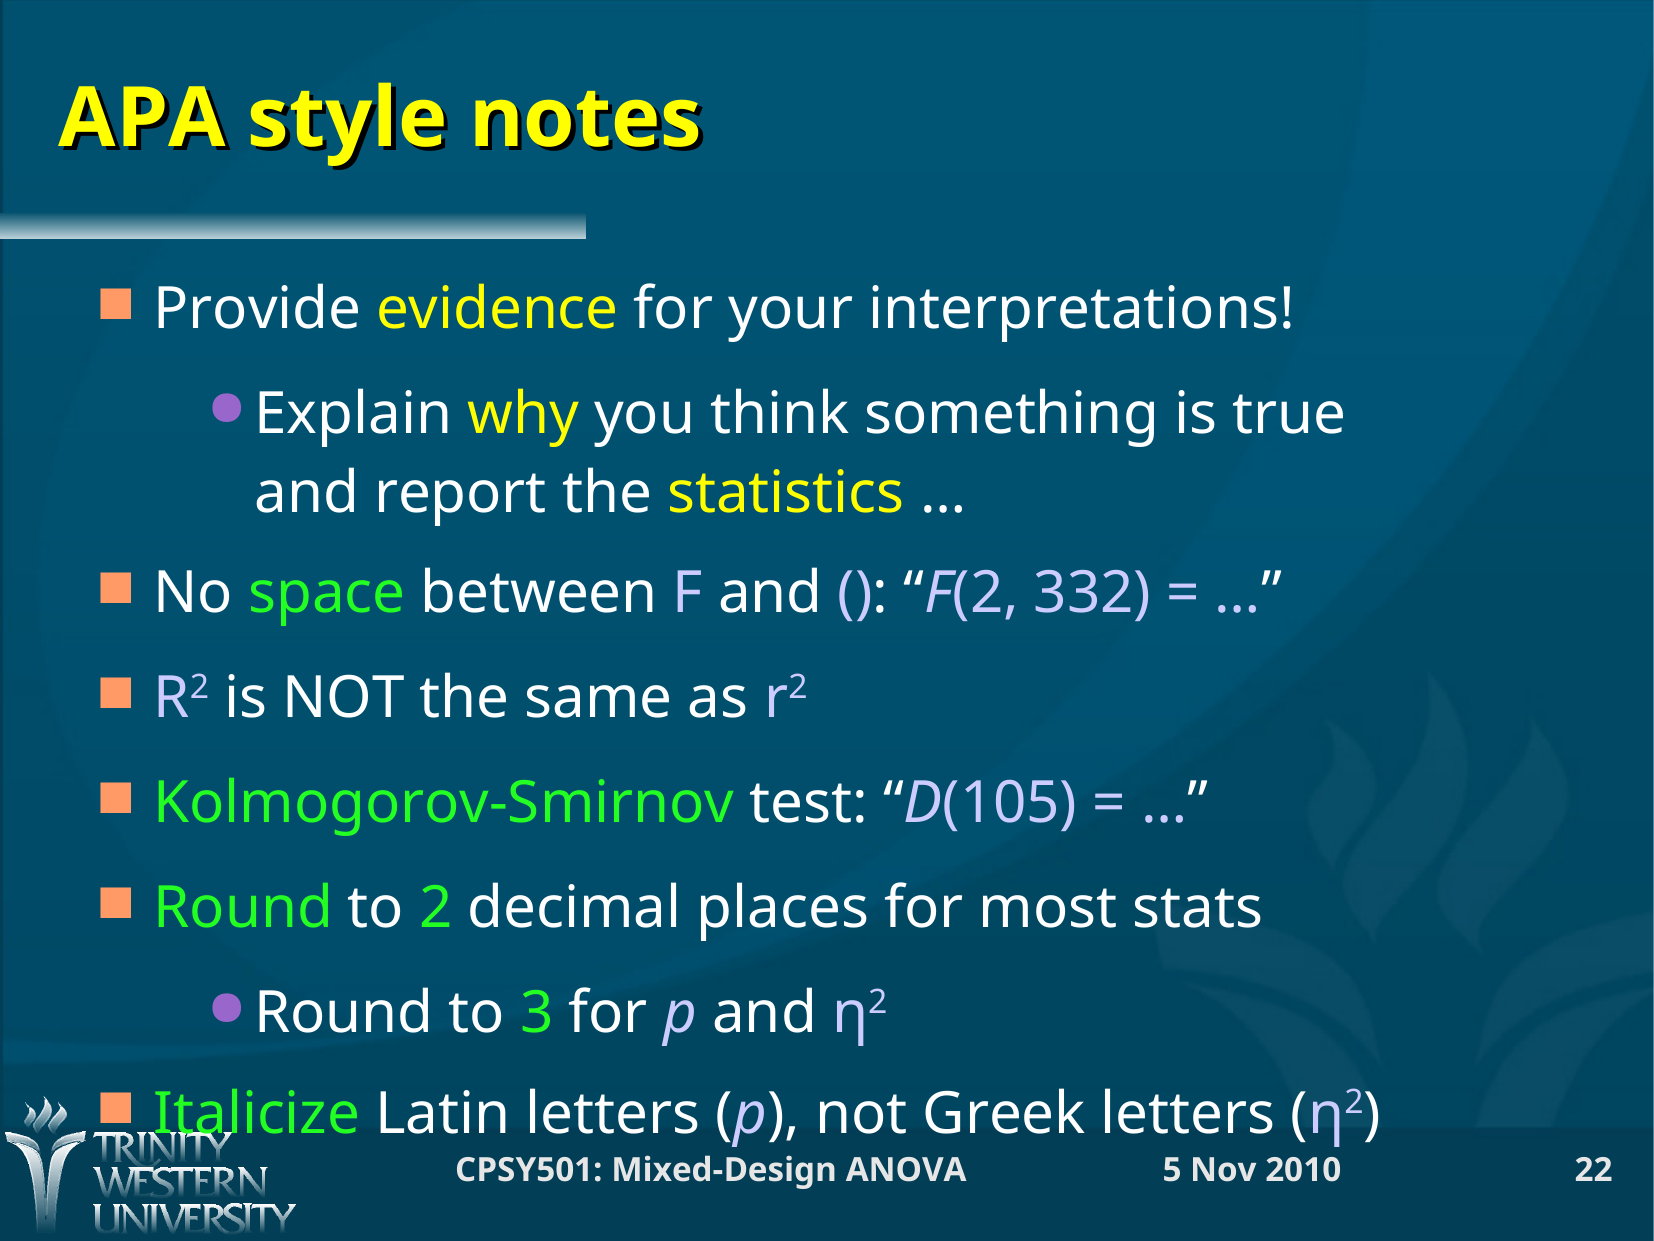

# APA style notes
Provide evidence for your interpretations!
Explain why you think something is true
and report the statistics …
No space between F and (): “F(2, 332) = …”
R2 is NOT the same as r2
Kolmogorov-Smirnov test: “D(105) = …”
Round to 2 decimal places for most stats
Round to 3 for p and η2
Italicize Latin letters (p), not Greek letters (η2)
CPSY501: Mixed-Design ANOVA
5 Nov 2010
22